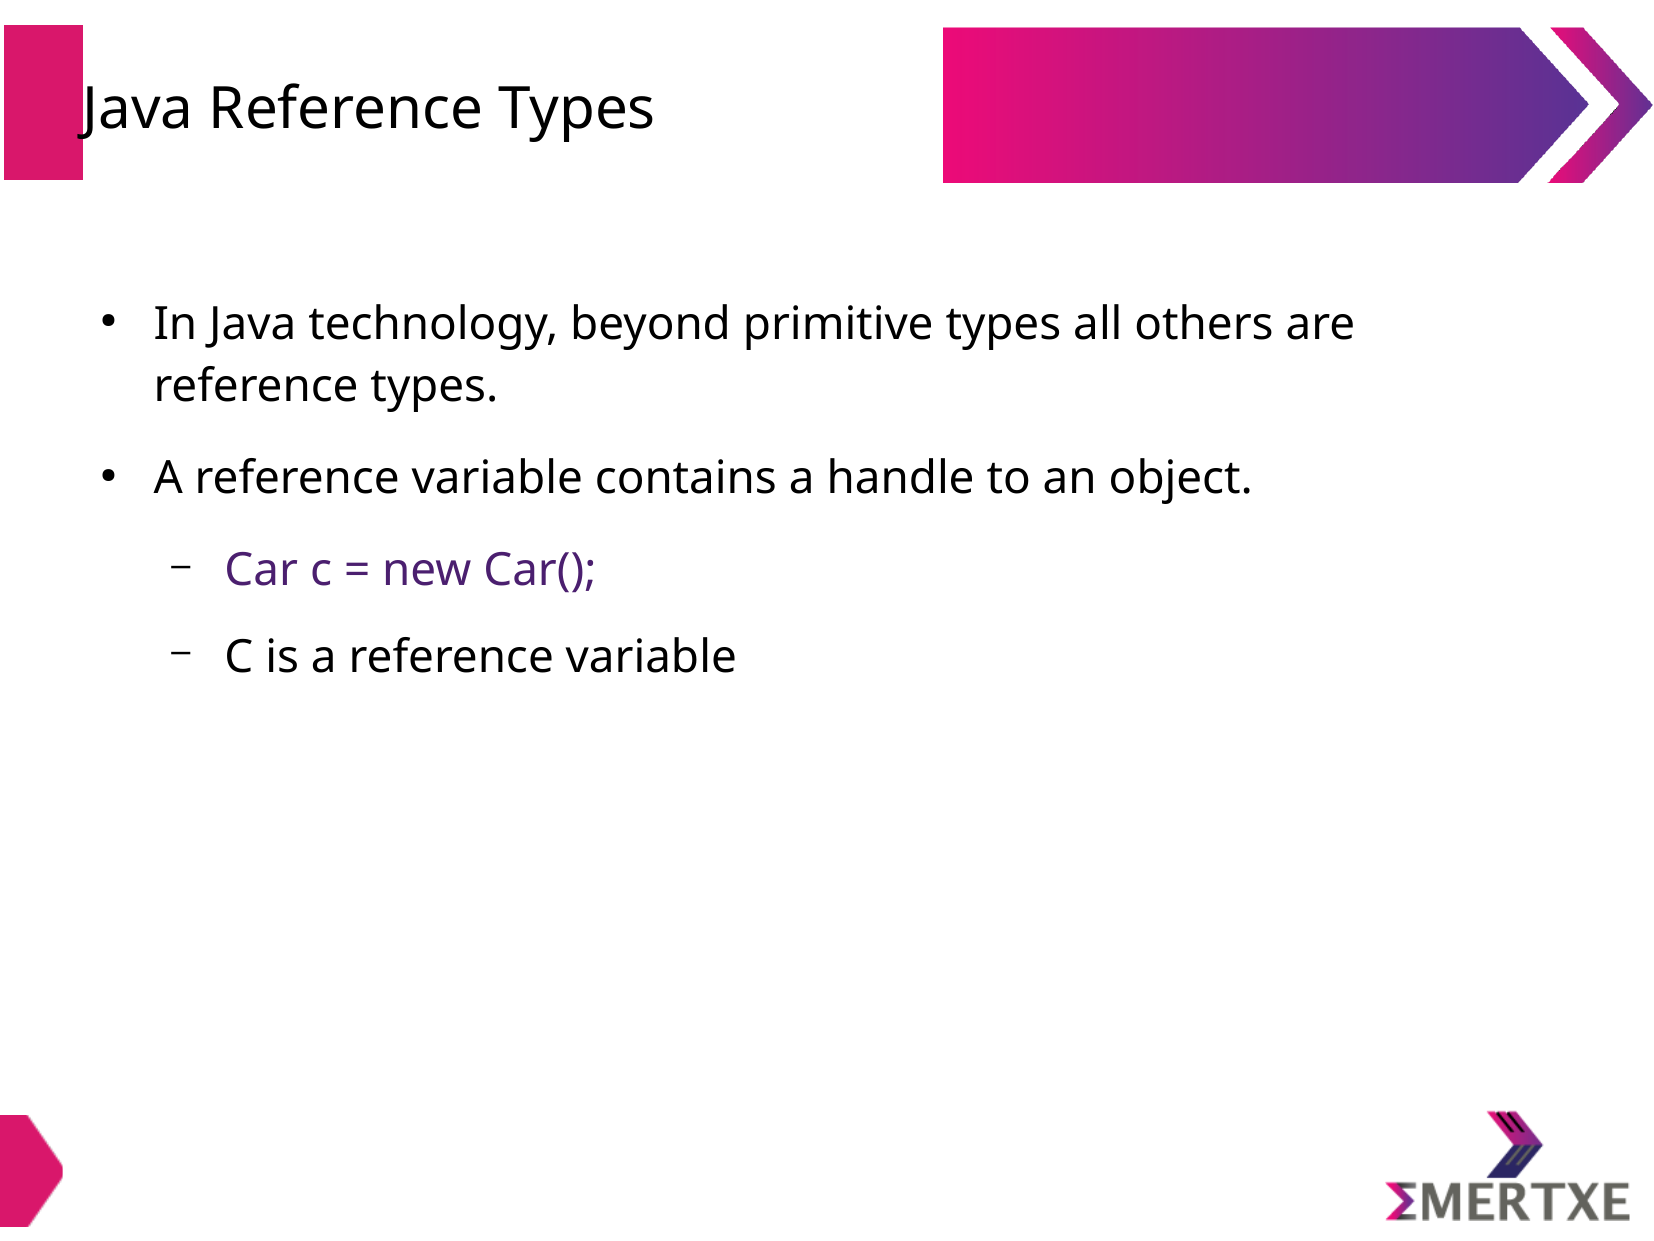

# Java Reference Types
In Java technology, beyond primitive types all others are reference types.
A reference variable contains a handle to an object.
Car c = new Car();
C is a reference variable